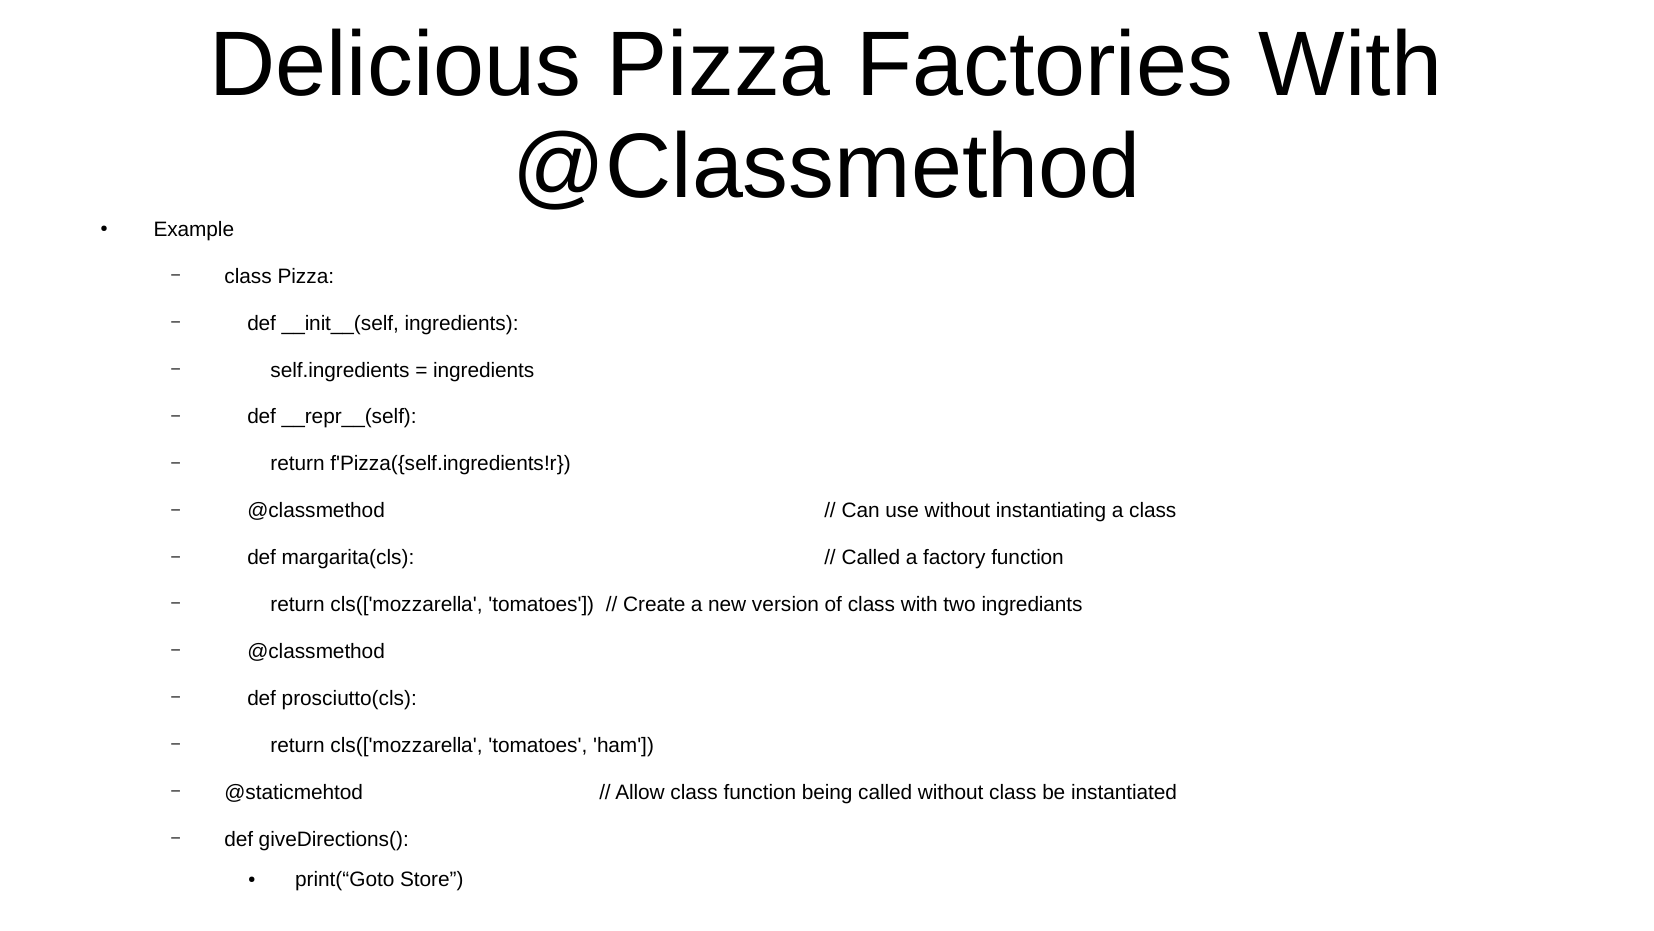

# Delicious Pizza Factories With @Classmethod
Example
class Pizza:
 def __init__(self, ingredients):
 self.ingredients = ingredients
 def __repr__(self):
 return f'Pizza({self.ingredients!r})
 @classmethod						// Can use without instantiating a class
 def margarita(cls):						// Called a factory function
 return cls(['mozzarella', 'tomatoes']) // Create a new version of class with two ingrediants
 @classmethod
 def prosciutto(cls):
 return cls(['mozzarella', 'tomatoes', 'ham'])
@staticmehtod				// Allow class function being called without class be instantiated
def giveDirections():
print(“Goto Store”)